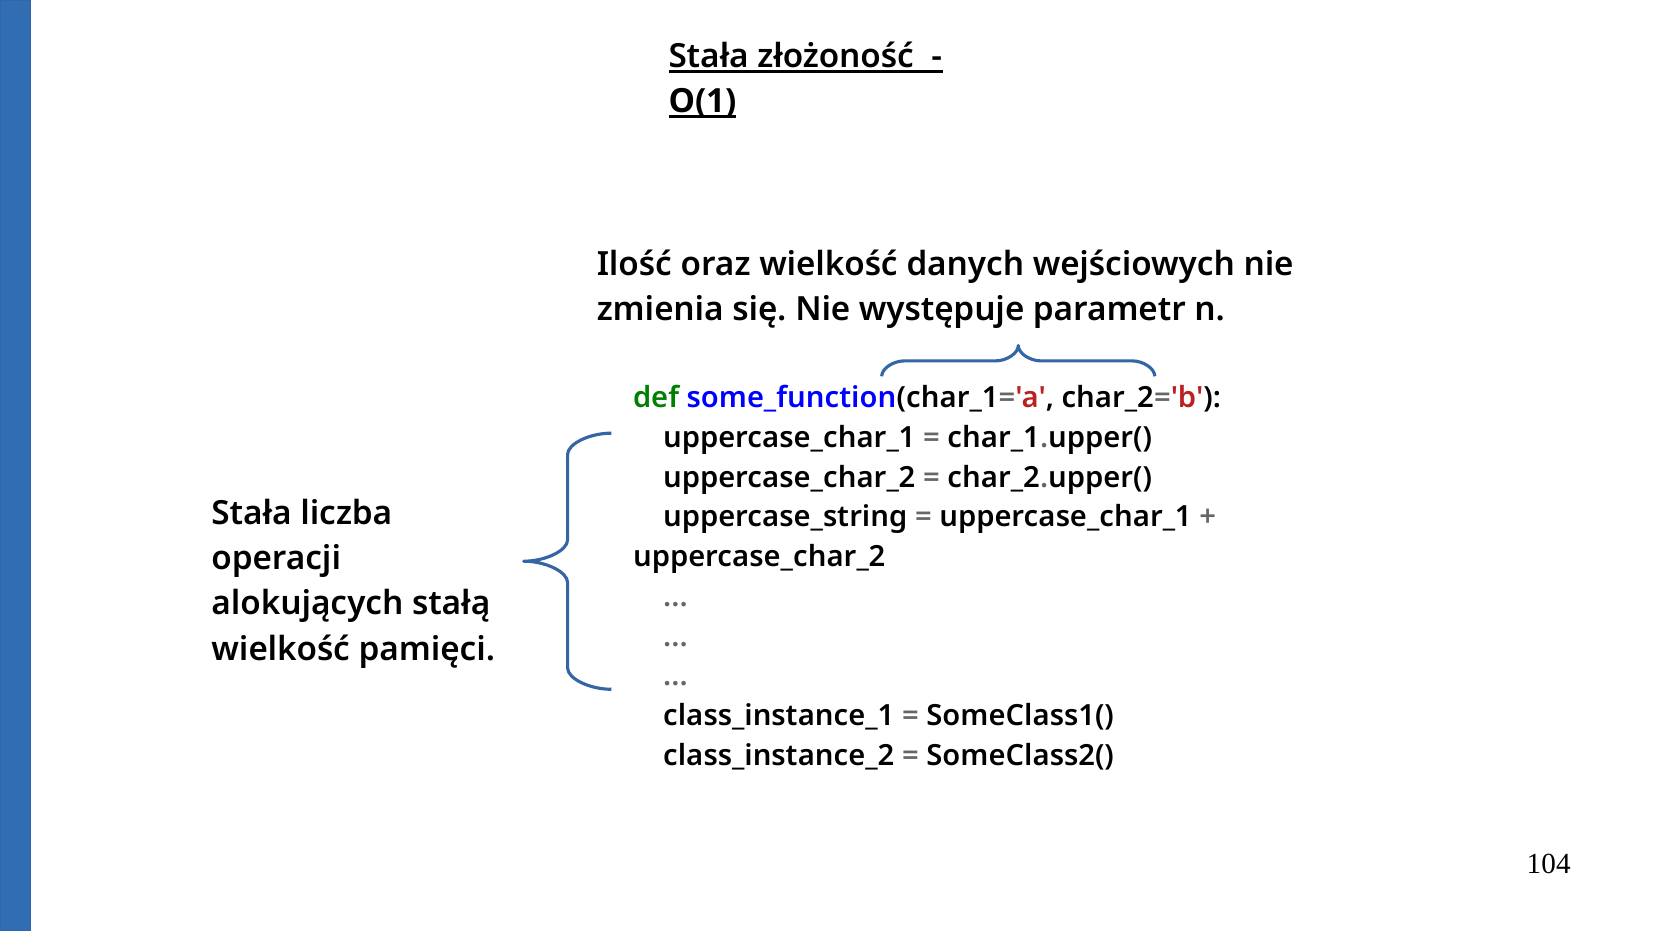

Stała złożoność - O(1)
Ilość oraz wielkość danych wejściowych nie zmienia się. Nie występuje parametr n.
def some_function(char_1='a', char_2='b'):
 uppercase_char_1 = char_1.upper()
 uppercase_char_2 = char_2.upper()
 uppercase_string = uppercase_char_1 + uppercase_char_2
 ...
 ...
 ...
 class_instance_1 = SomeClass1()
 class_instance_2 = SomeClass2()
Stała liczba operacji alokujących stałą wielkość pamięci.
104